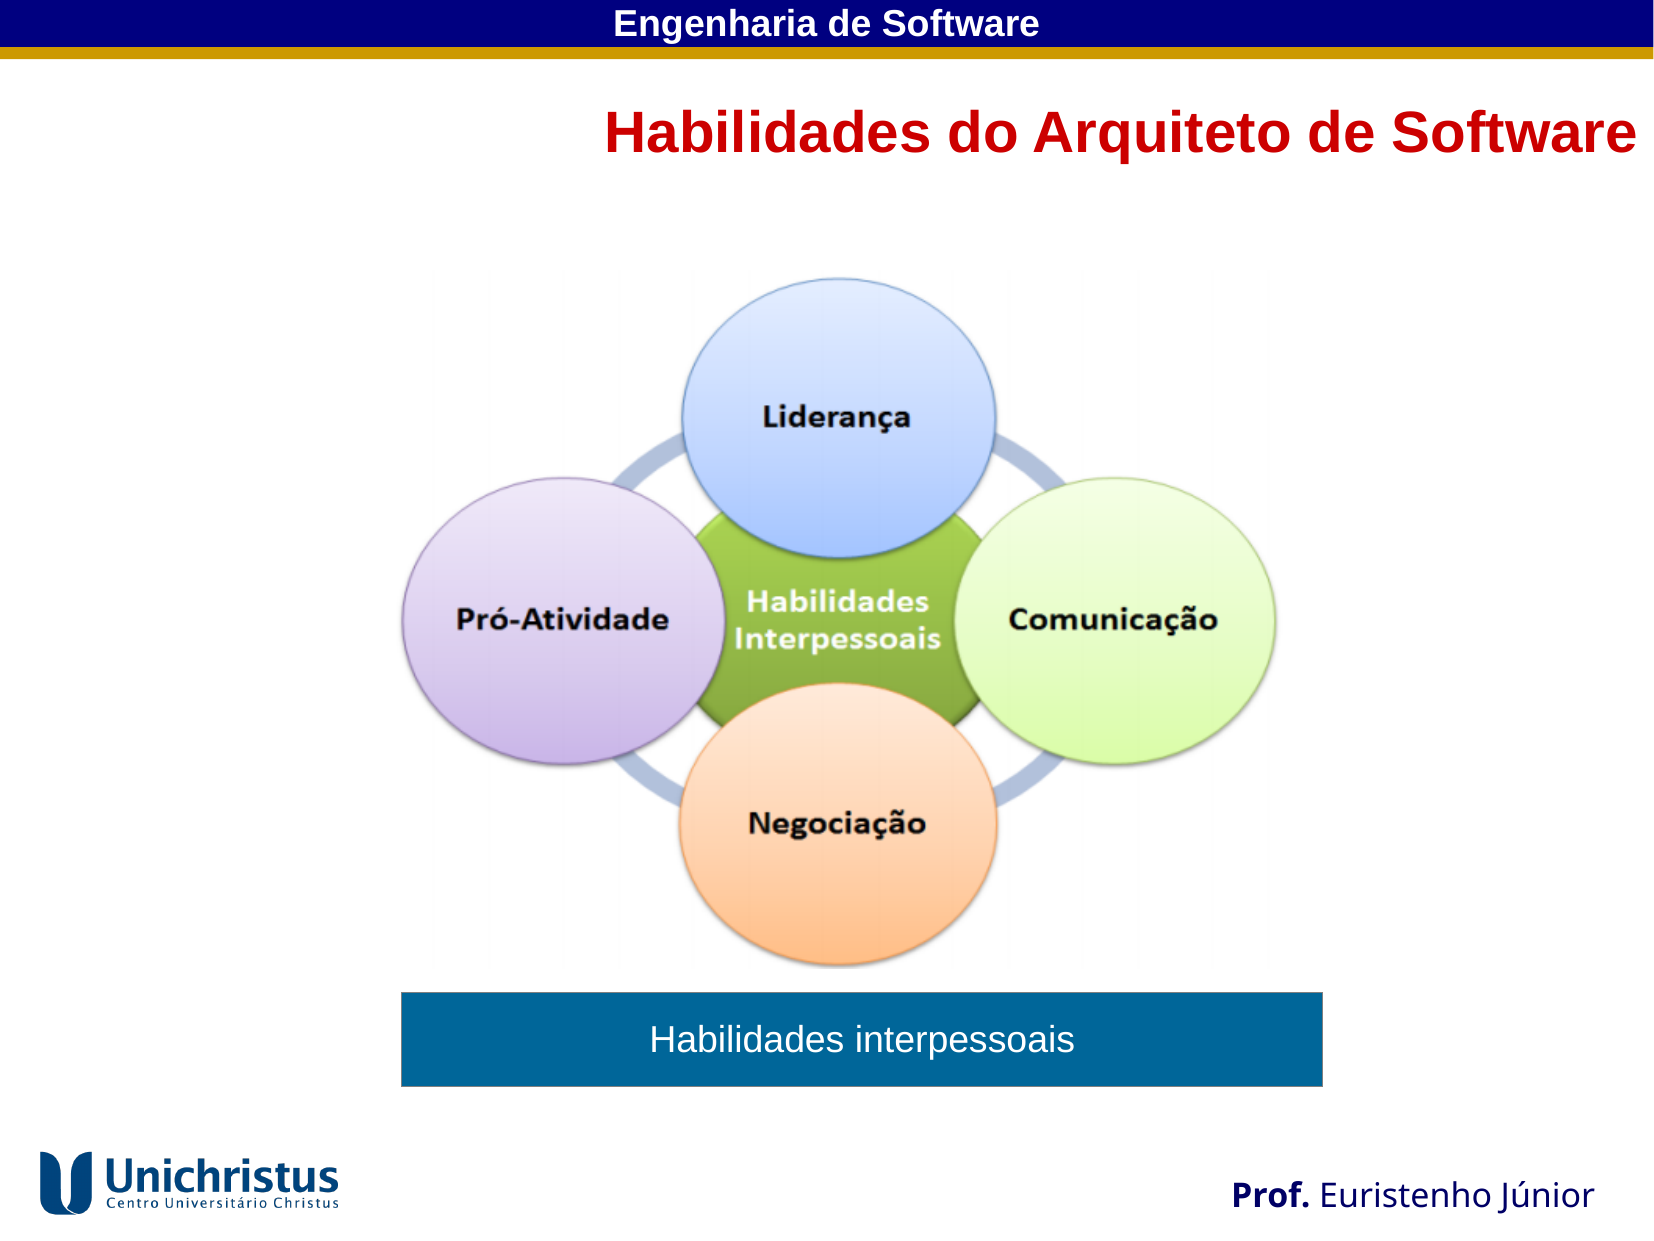

Engenharia de Software
Habilidades do Arquiteto de Software
Habilidades interpessoais
Prof. Euristenho Júnior